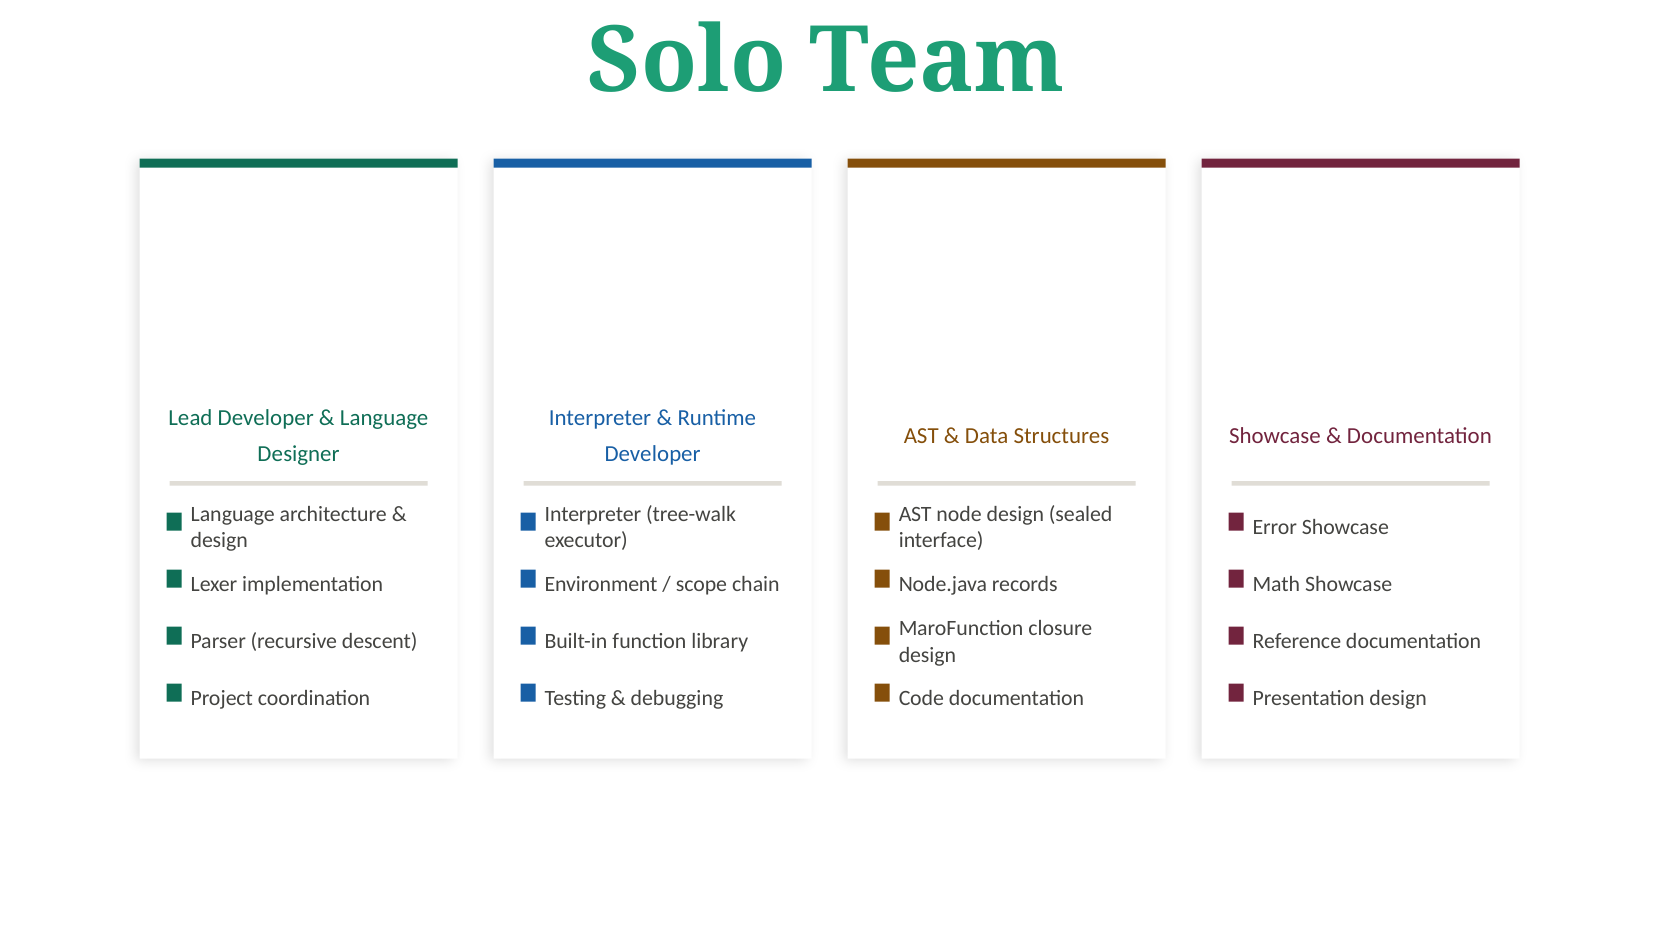

# Solo Team
Lead Developer & Language Designer
Interpreter & Runtime Developer
AST & Data Structures
Showcase & Documentation
Language architecture & design
Interpreter (tree-walk executor)
AST node design (sealed interface)
Error Showcase
Lexer implementation
Environment / scope chain
Node.java records
Math Showcase
Parser (recursive descent)
Built-in function library
MaroFunction closure design
Reference documentation
Project coordination
Testing & debugging
Code documentation
Presentation design